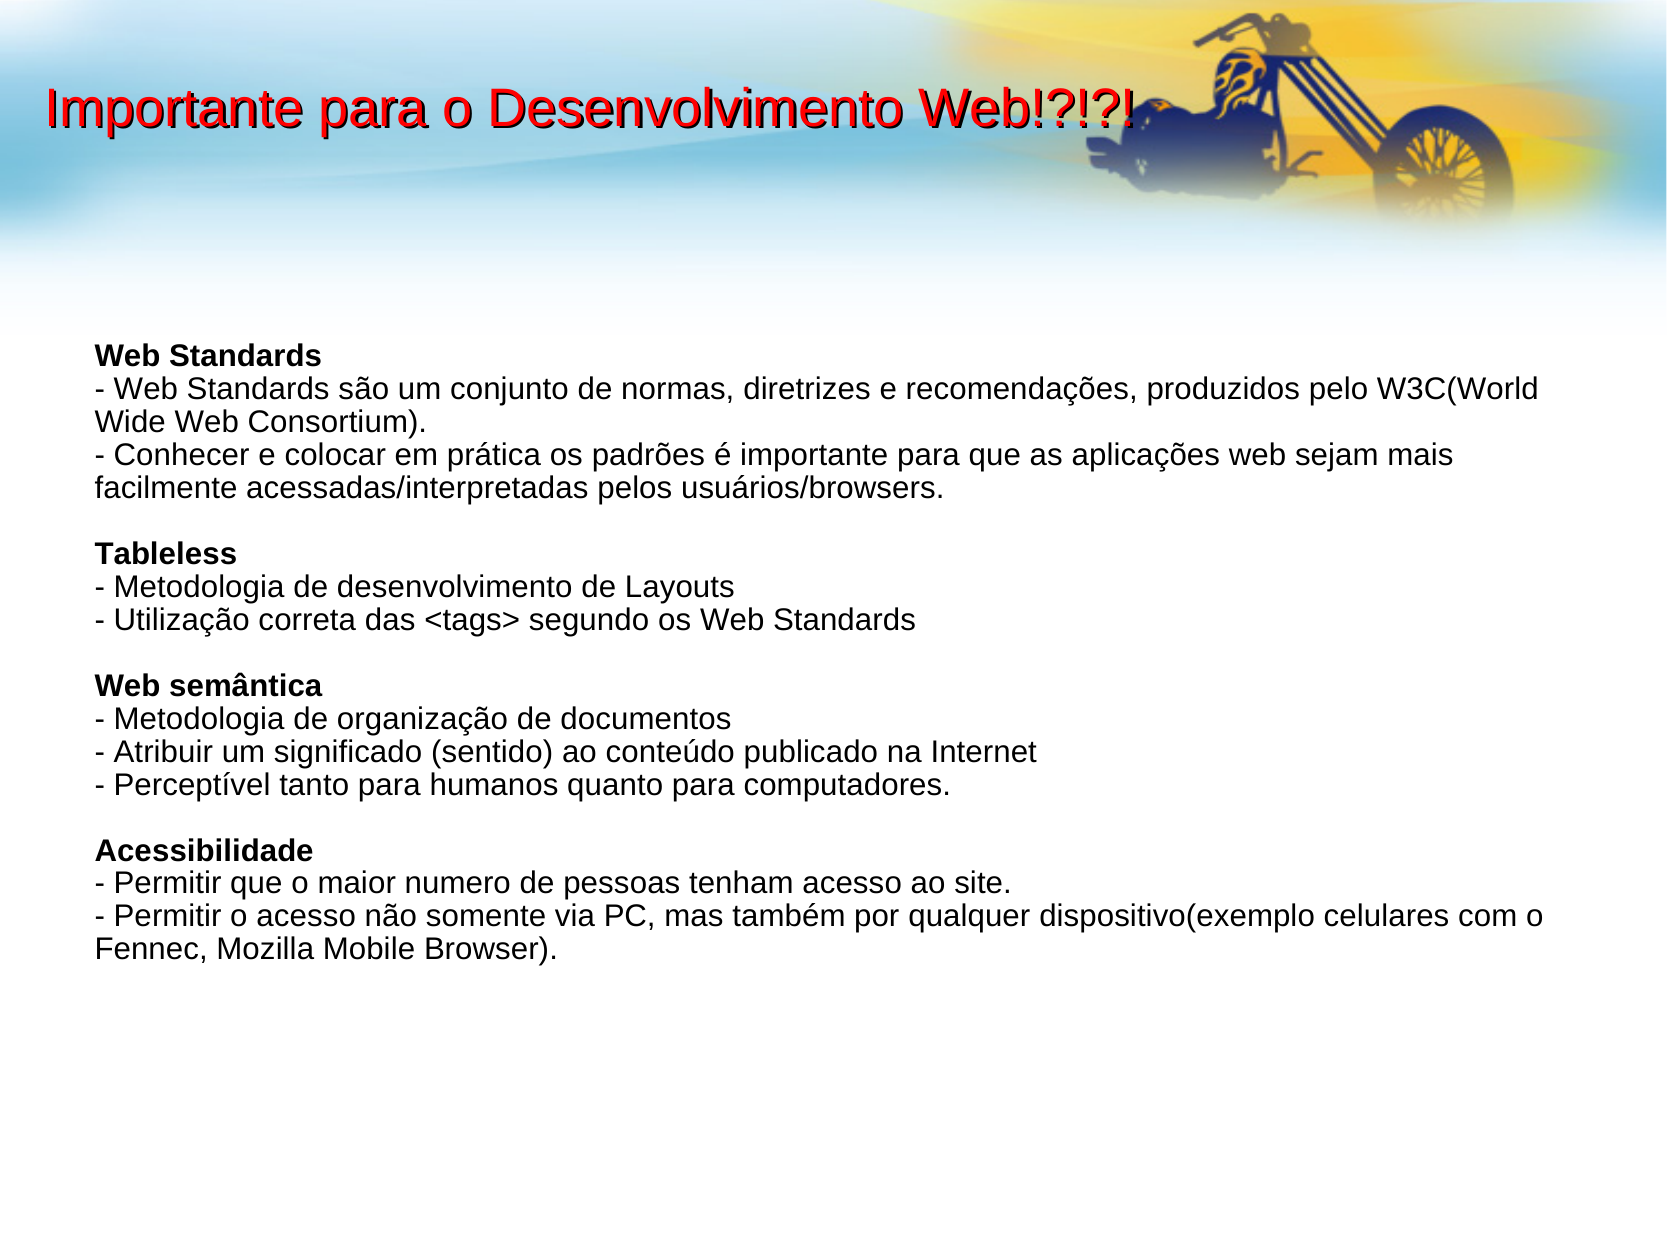

Importante para o Desenvolvimento Web!?!?!
Web Standards
- Web Standards são um conjunto de normas, diretrizes e recomendações, produzidos pelo W3C(World Wide Web Consortium).
 Conhecer e colocar em prática os padrões é importante para que as aplicações web sejam mais facilmente acessadas/interpretadas pelos usuários/browsers.
Tableless
- Metodologia de desenvolvimento de Layouts
- Utilização correta das <tags> segundo os Web Standards
Web semântica
- Metodologia de organização de documentos
- Atribuir um significado (sentido) ao conteúdo publicado na Internet
 Perceptível tanto para humanos quanto para computadores.
Acessibilidade
- Permitir que o maior numero de pessoas tenham acesso ao site.
- Permitir o acesso não somente via PC, mas também por qualquer dispositivo(exemplo celulares com o Fennec, Mozilla Mobile Browser).